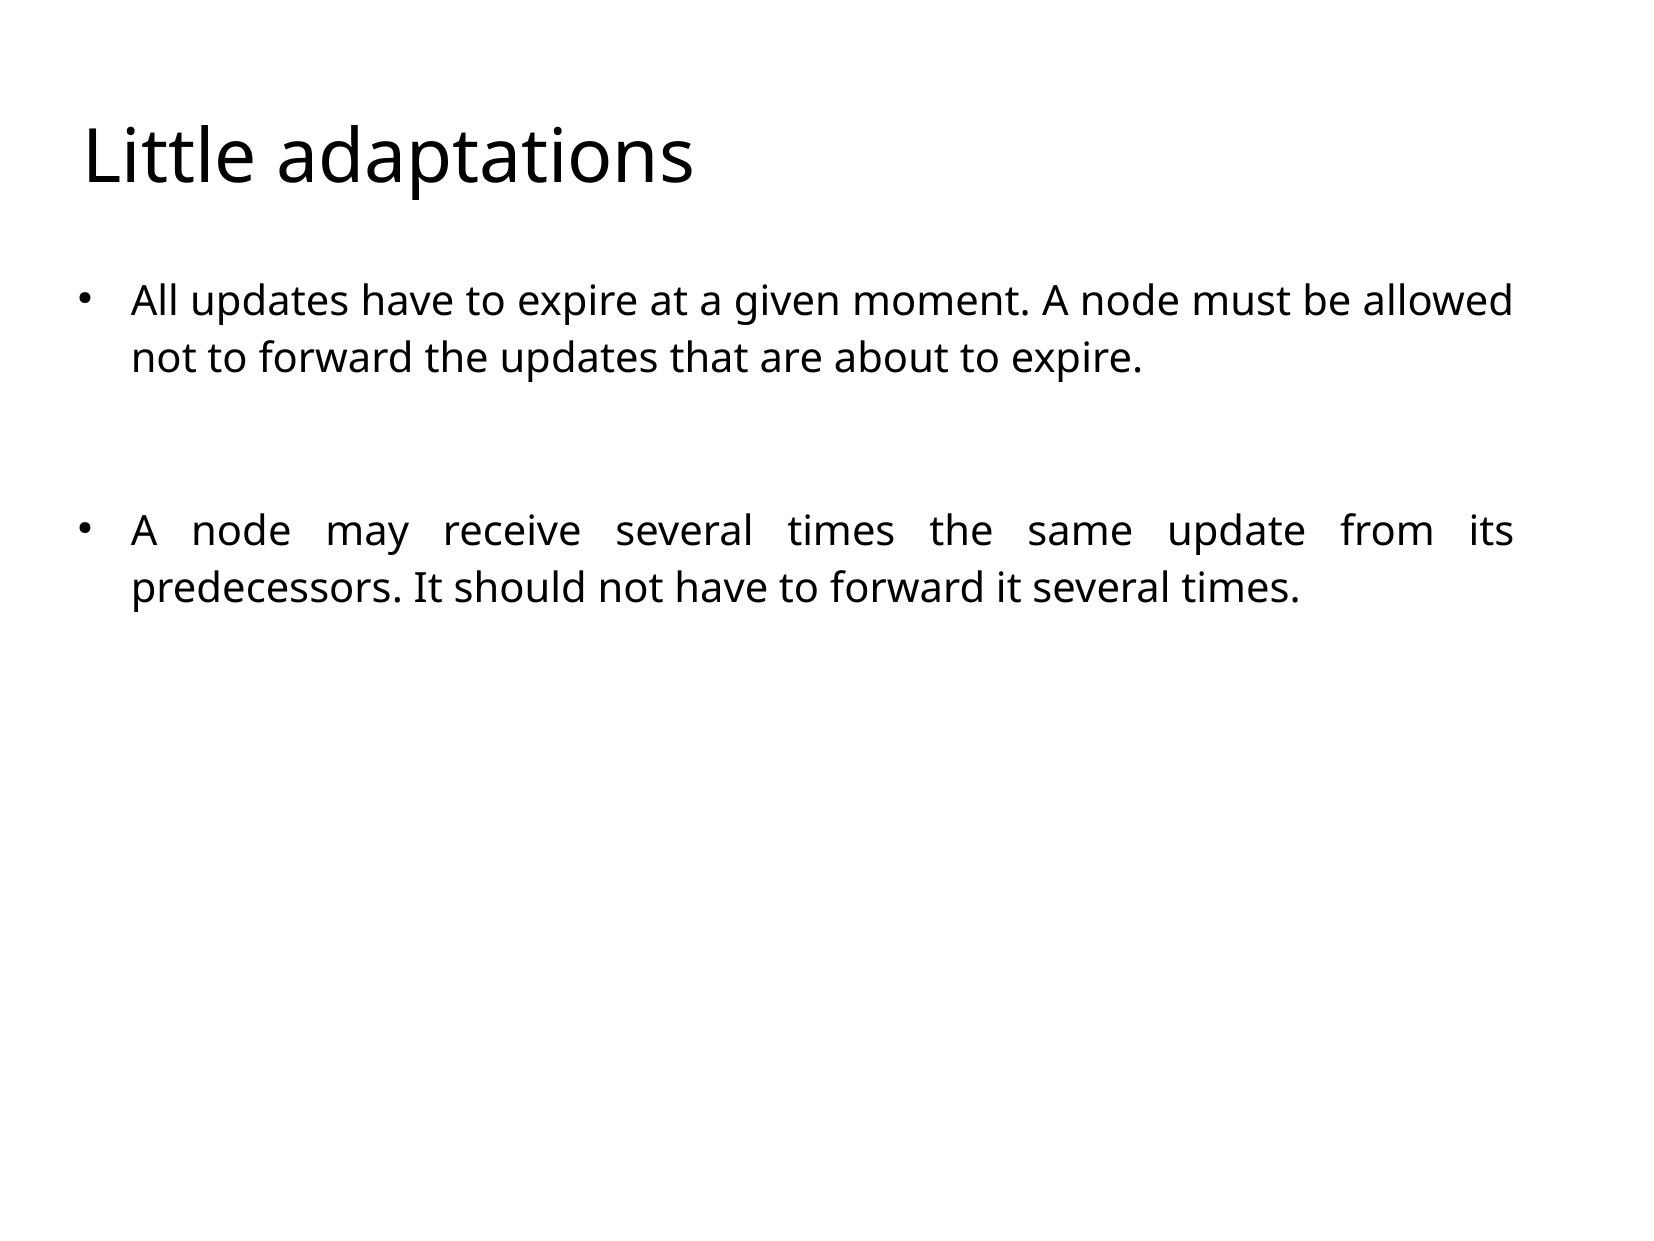

# Little adaptations
All updates have to expire at a given moment. A node must be allowed not to forward the updates that are about to expire.
A node may receive several times the same update from its predecessors. It should not have to forward it several times.